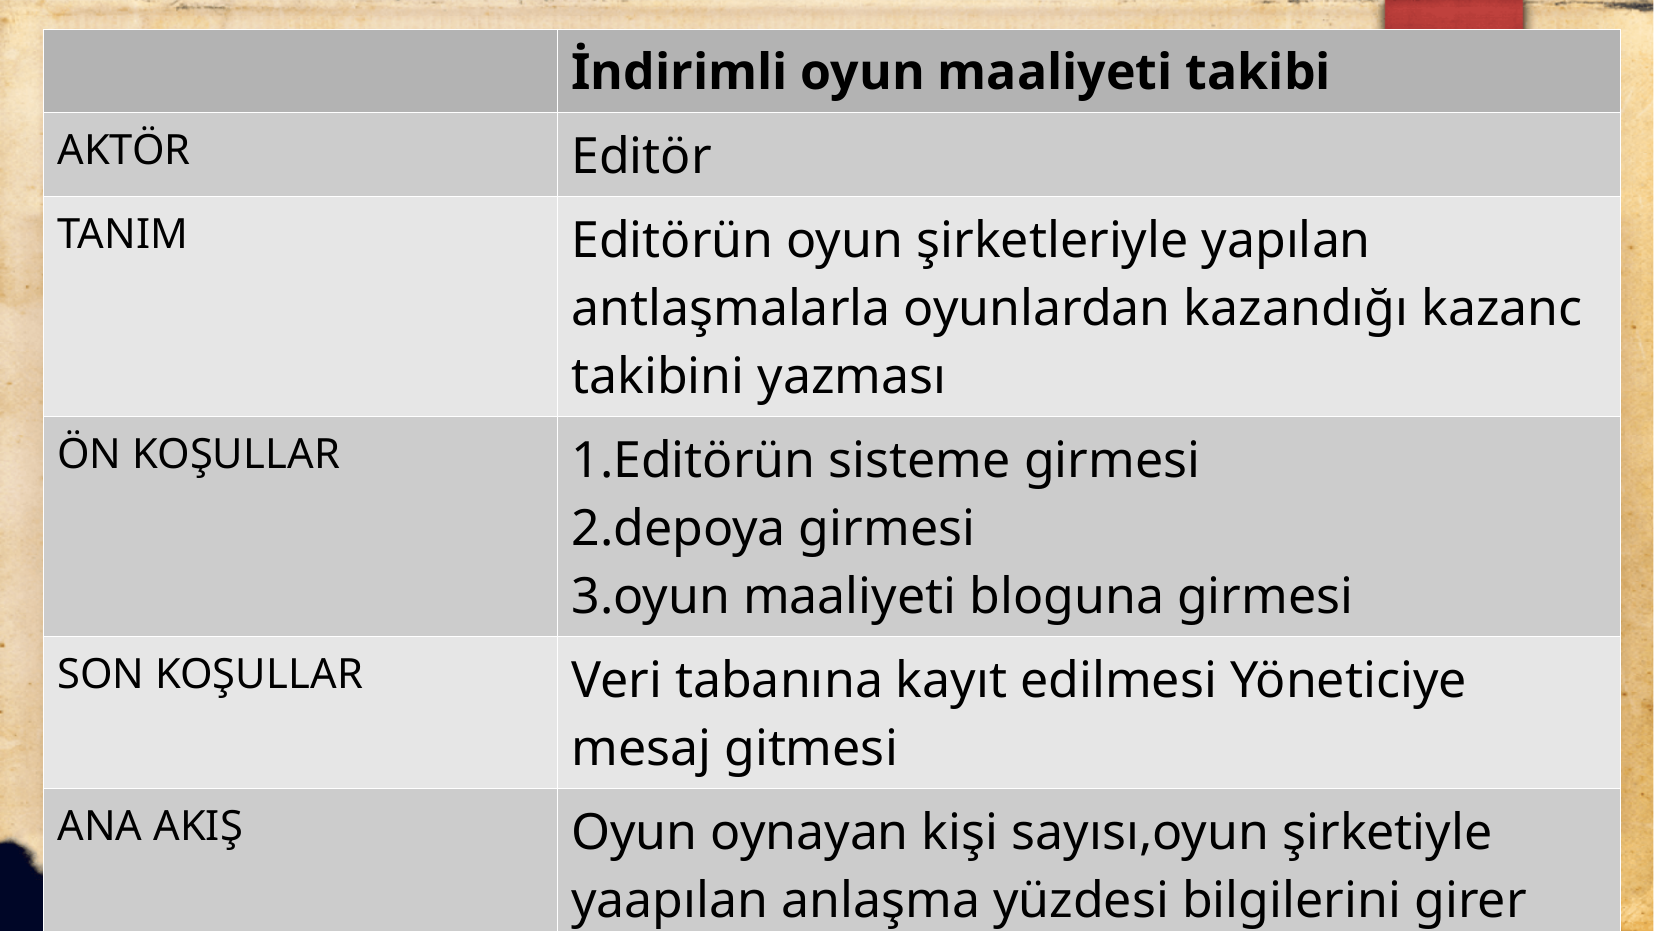

| | İndirimli oyun maaliyeti takibi |
| --- | --- |
| AKTÖR | Editör |
| TANIM | Editörün oyun şirketleriyle yapılan antlaşmalarla oyunlardan kazandığı kazanc takibini yazması |
| ÖN KOŞULLAR | 1.Editörün sisteme girmesi 2.depoya girmesi 3.oyun maaliyeti bloguna girmesi |
| SON KOŞULLAR | Veri tabanına kayıt edilmesi Yöneticiye mesaj gitmesi |
| ANA AKIŞ | Oyun oynayan kişi sayısı,oyun şirketiyle yaapılan anlaşma yüzdesi bilgilerini girer |
| ALTERNATİF AKIŞ | Anlaşma yüzdesi=0 ise hata verir |